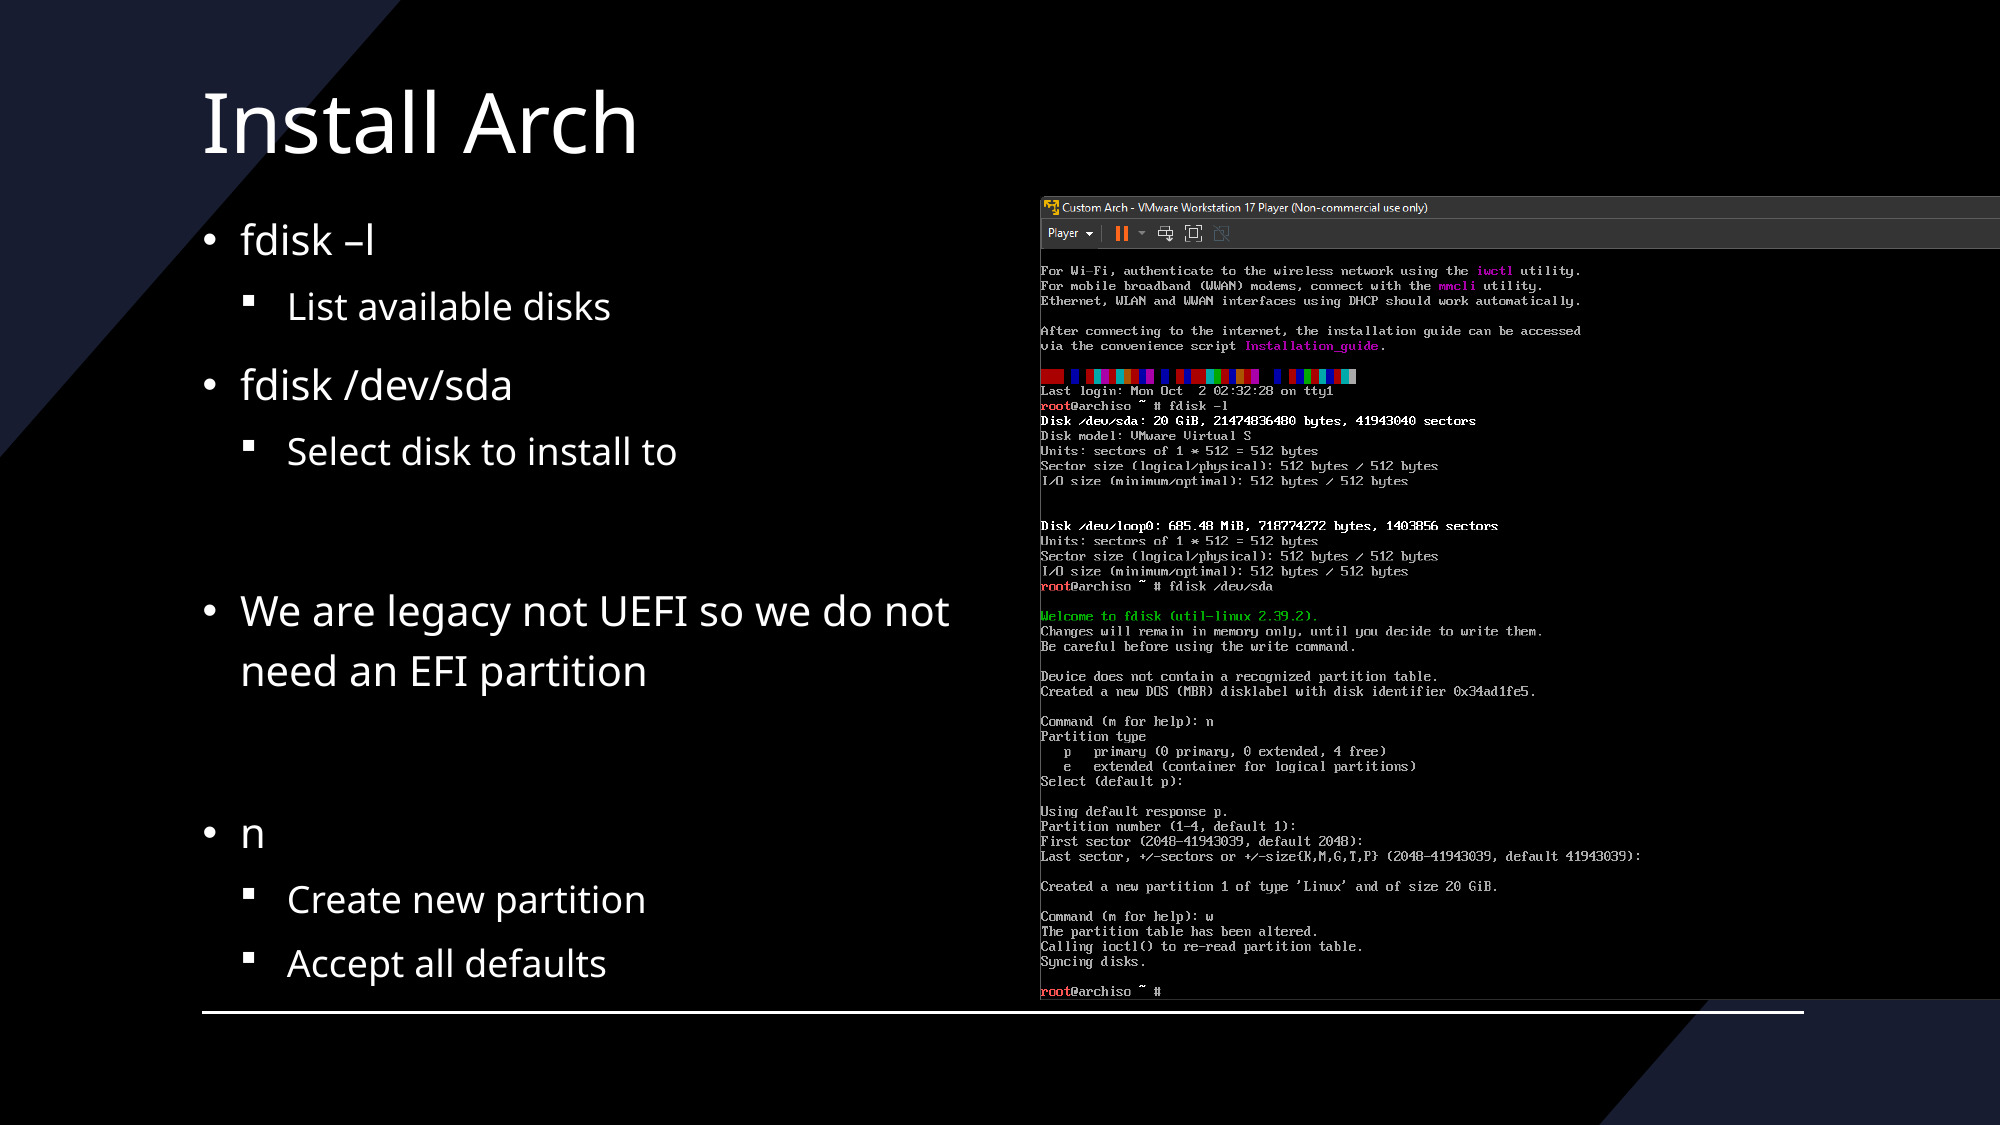

# Install Arch
fdisk –l
List available disks
fdisk /dev/sda
Select disk to install to
We are legacy not UEFI so we do not need an EFI partition
n
Create new partition
Accept all defaults